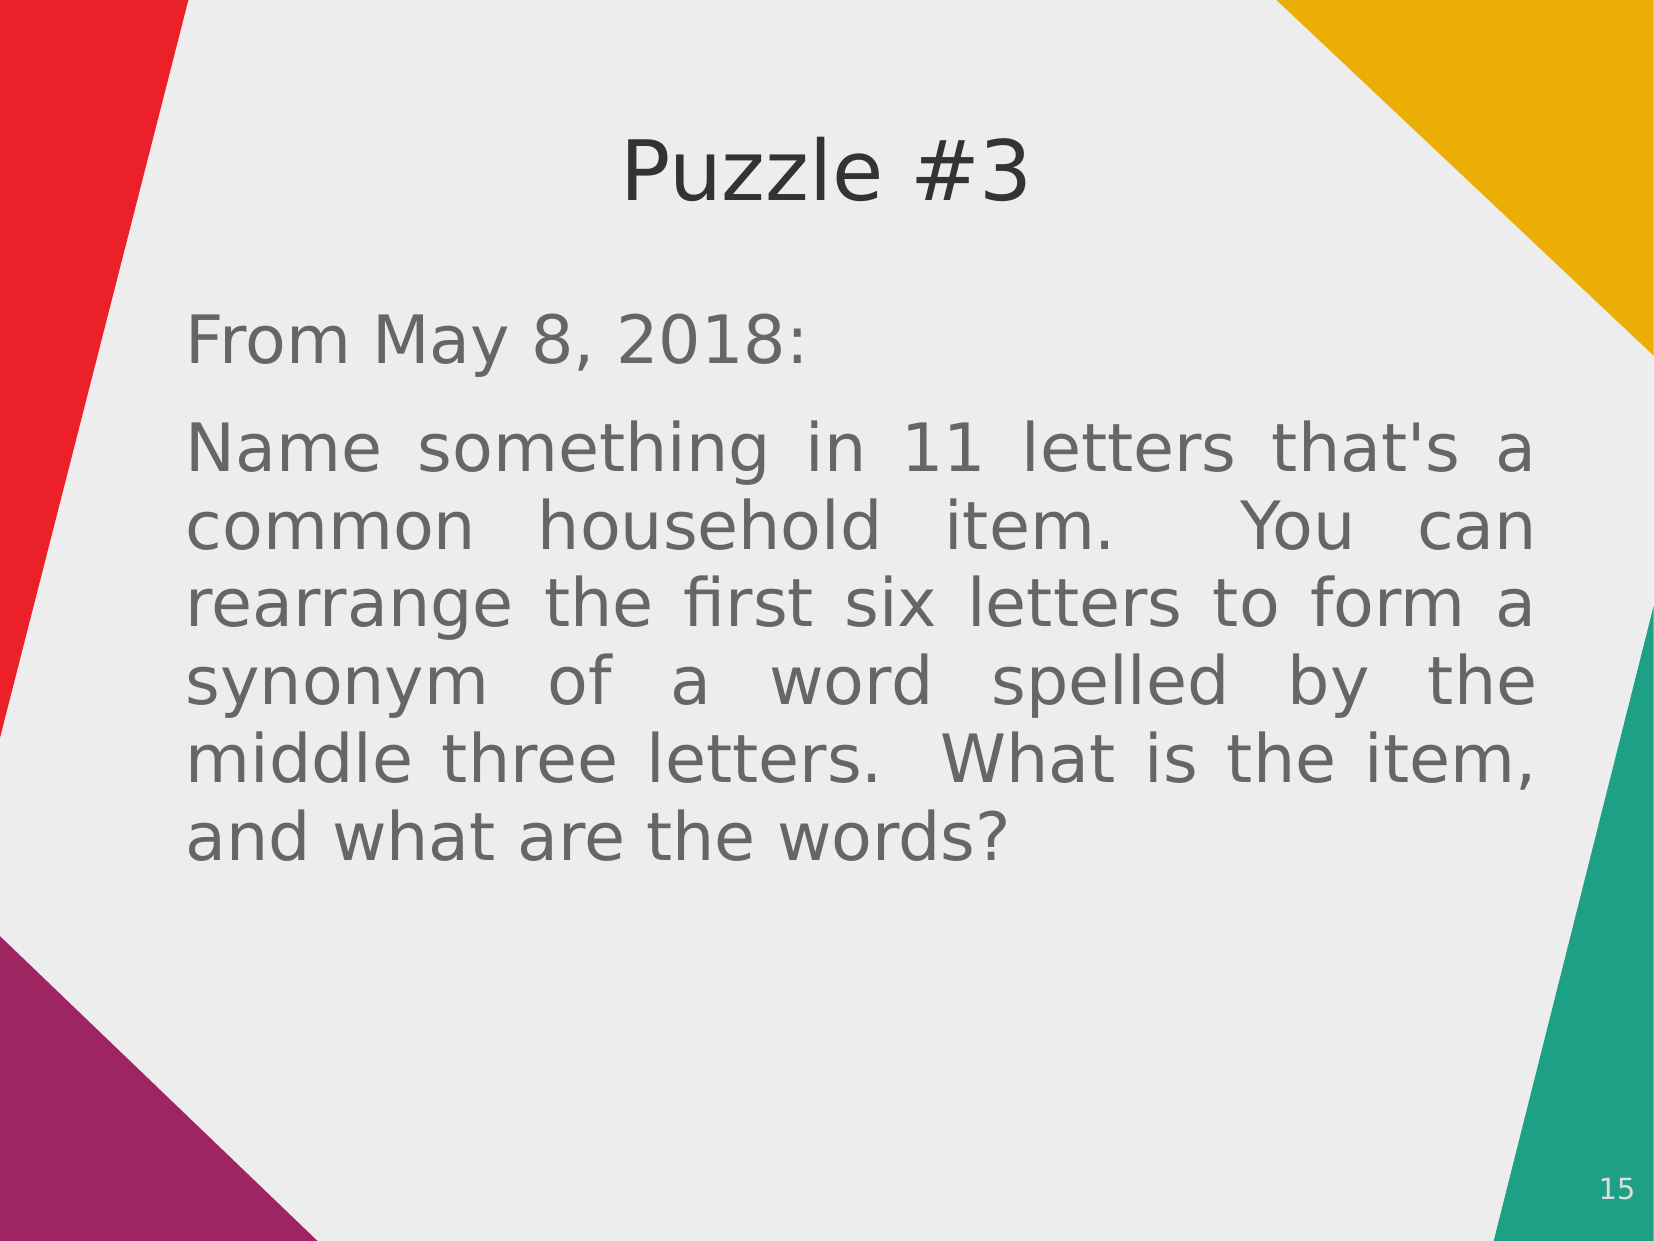

# Puzzle #3
From May 8, 2018:
Name something in 11 letters that's a common household item. You can rearrange the first six letters to form a synonym of a word spelled by the middle three letters. What is the item, and what are the words?
15